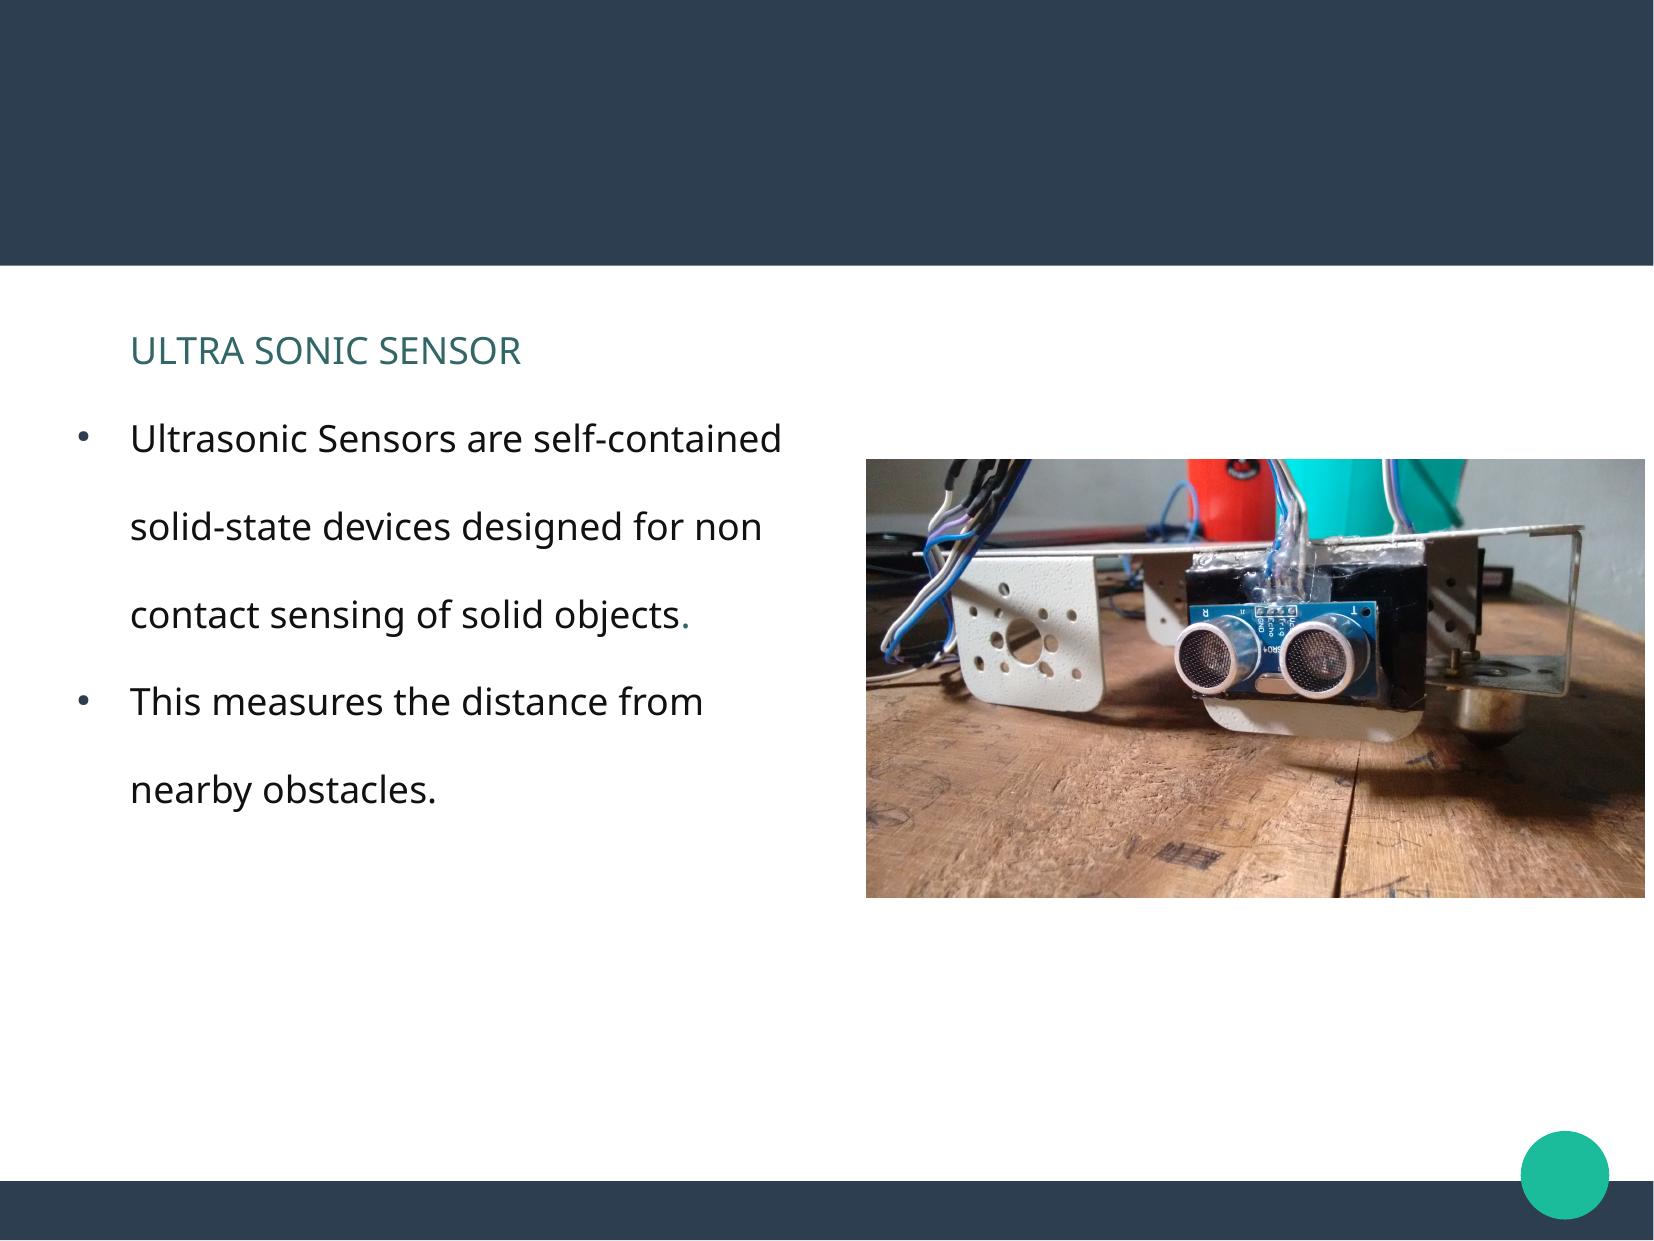

#
ULTRA SONIC SENSOR
Ultrasonic Sensors are self-contained
solid-state devices designed for non
contact sensing of solid objects.
This measures the distance from
nearby obstacles.